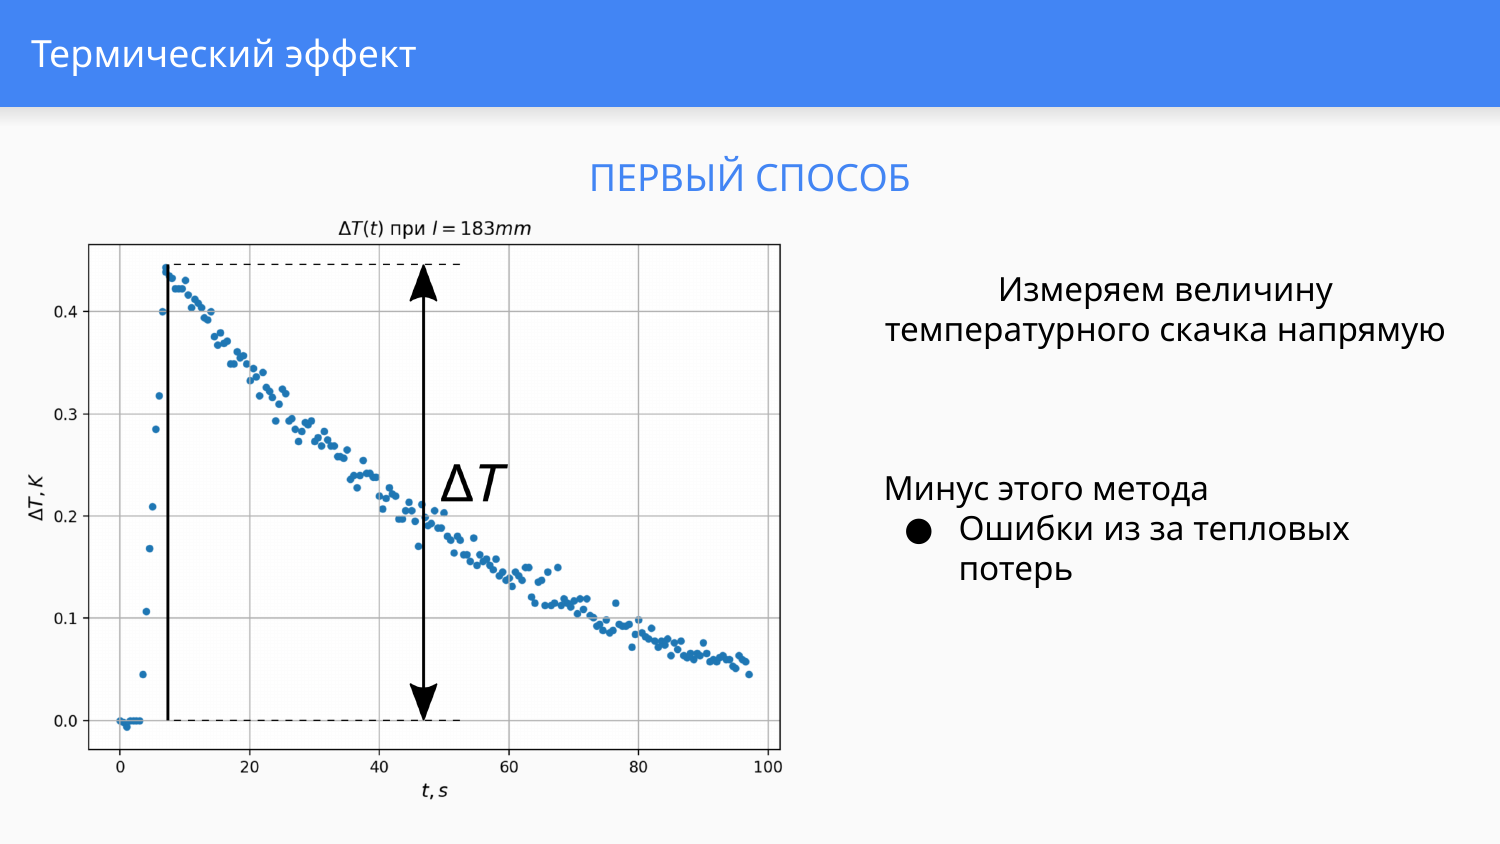

# Термический эффект
ПЕРВЫЙ СПОСОБ
Измеряем величину температурного скачка напрямую
Минус этого метода
Ошибки из за тепловых потерь